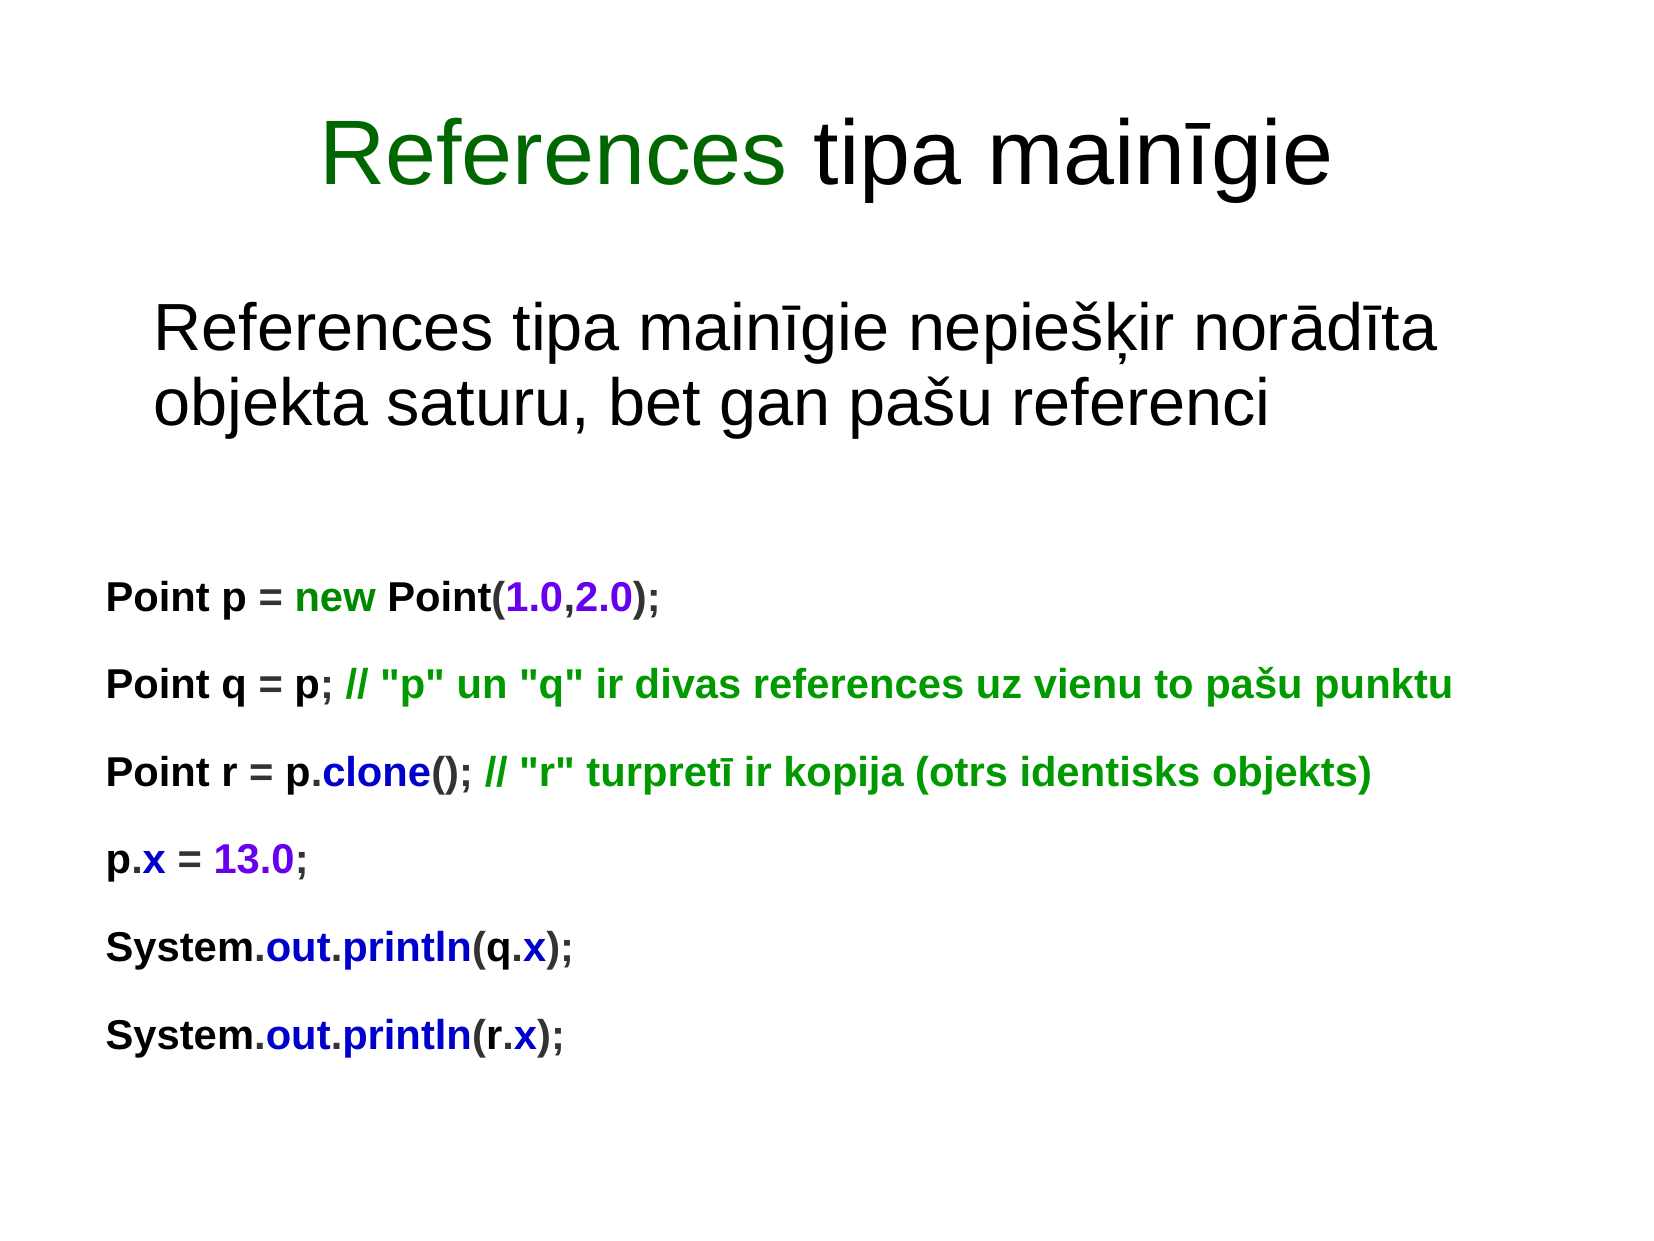

# References tipa mainīgie
References tipa mainīgie nepiešķir norādīta objekta saturu, bet gan pašu referenci
 Point p = new Point(1.0,2.0);
 Point q = p; // "p" un "q" ir divas references uz vienu to pašu punktu
 Point r = p.clone(); // "r" turpretī ir kopija (otrs identisks objekts)
 p.x = 13.0;
 System.out.println(q.x);
 System.out.println(r.x);